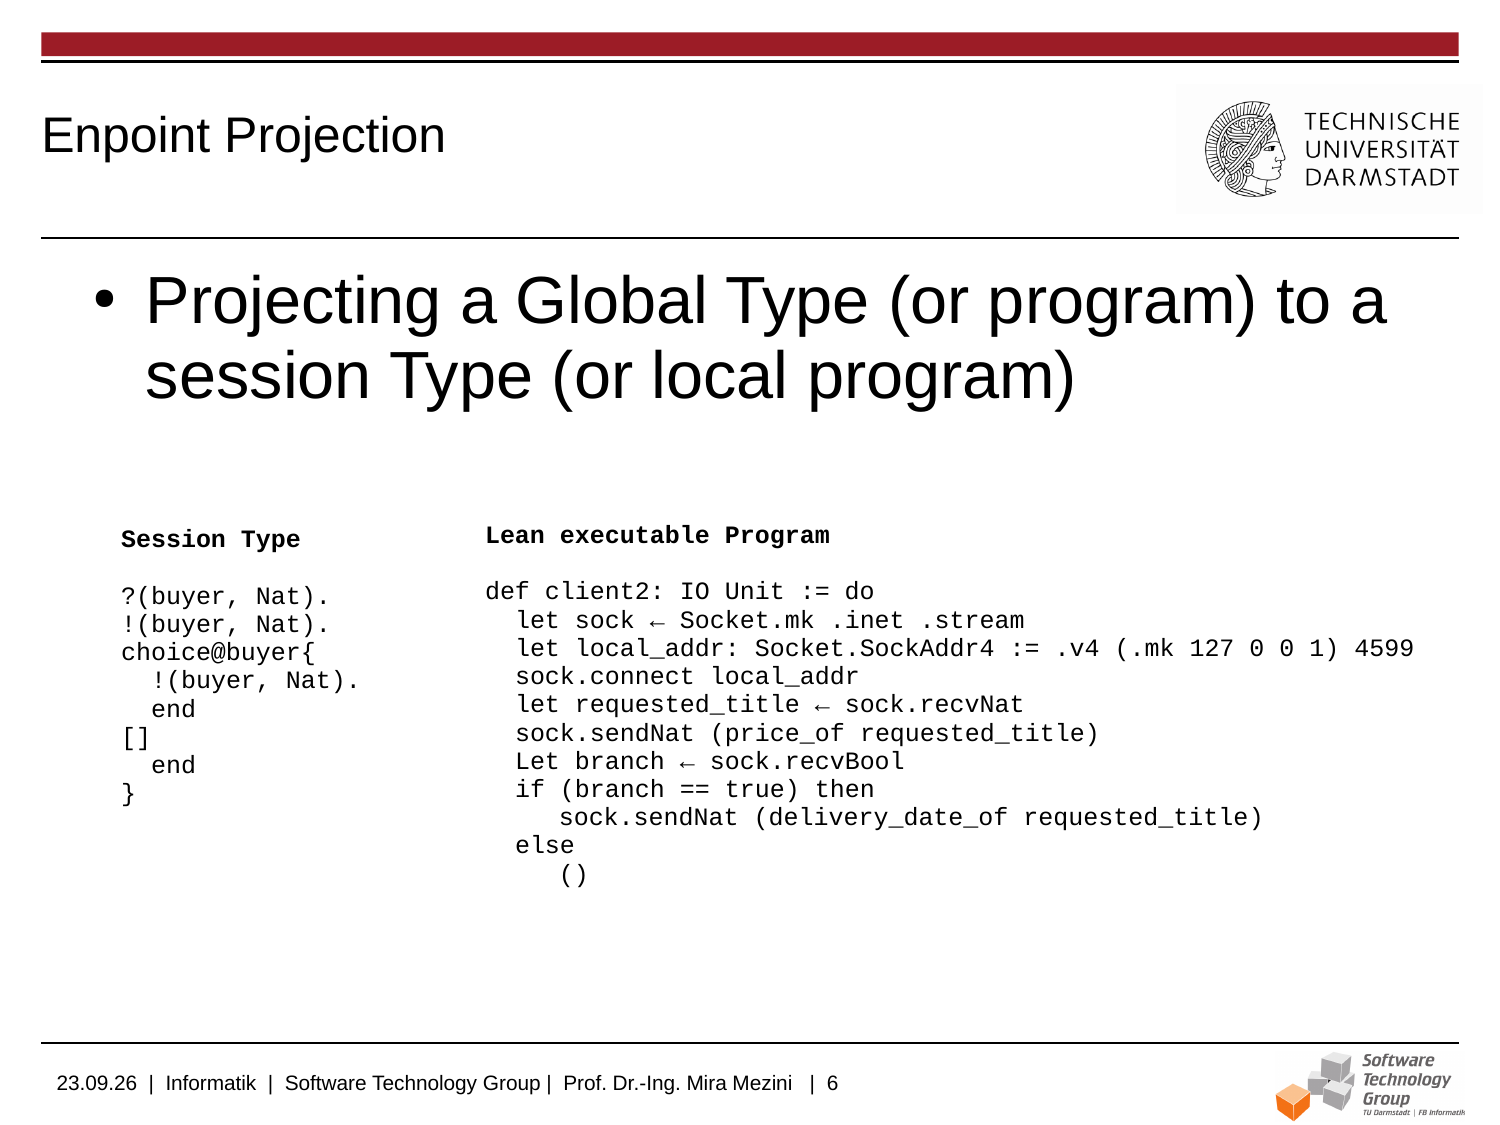

# Enpoint Projection
Projecting a Global Type (or program) to a session Type (or local program)
Lean executable Program
def client2: IO Unit := do
 let sock ← Socket.mk .inet .stream
 let local_addr: Socket.SockAddr4 := .v4 (.mk 127 0 0 1) 4599
 sock.connect local_addr
 let requested_title ← sock.recvNat
 sock.sendNat (price_of requested_title)
 Let branch ← sock.recvBool
 if (branch == true) then
 	sock.sendNat (delivery_date_of requested_title)
 else
	()
Session Type
?(buyer, Nat).
!(buyer, Nat).
choice@buyer{
 !(buyer, Nat).
 end
[]
 end
}